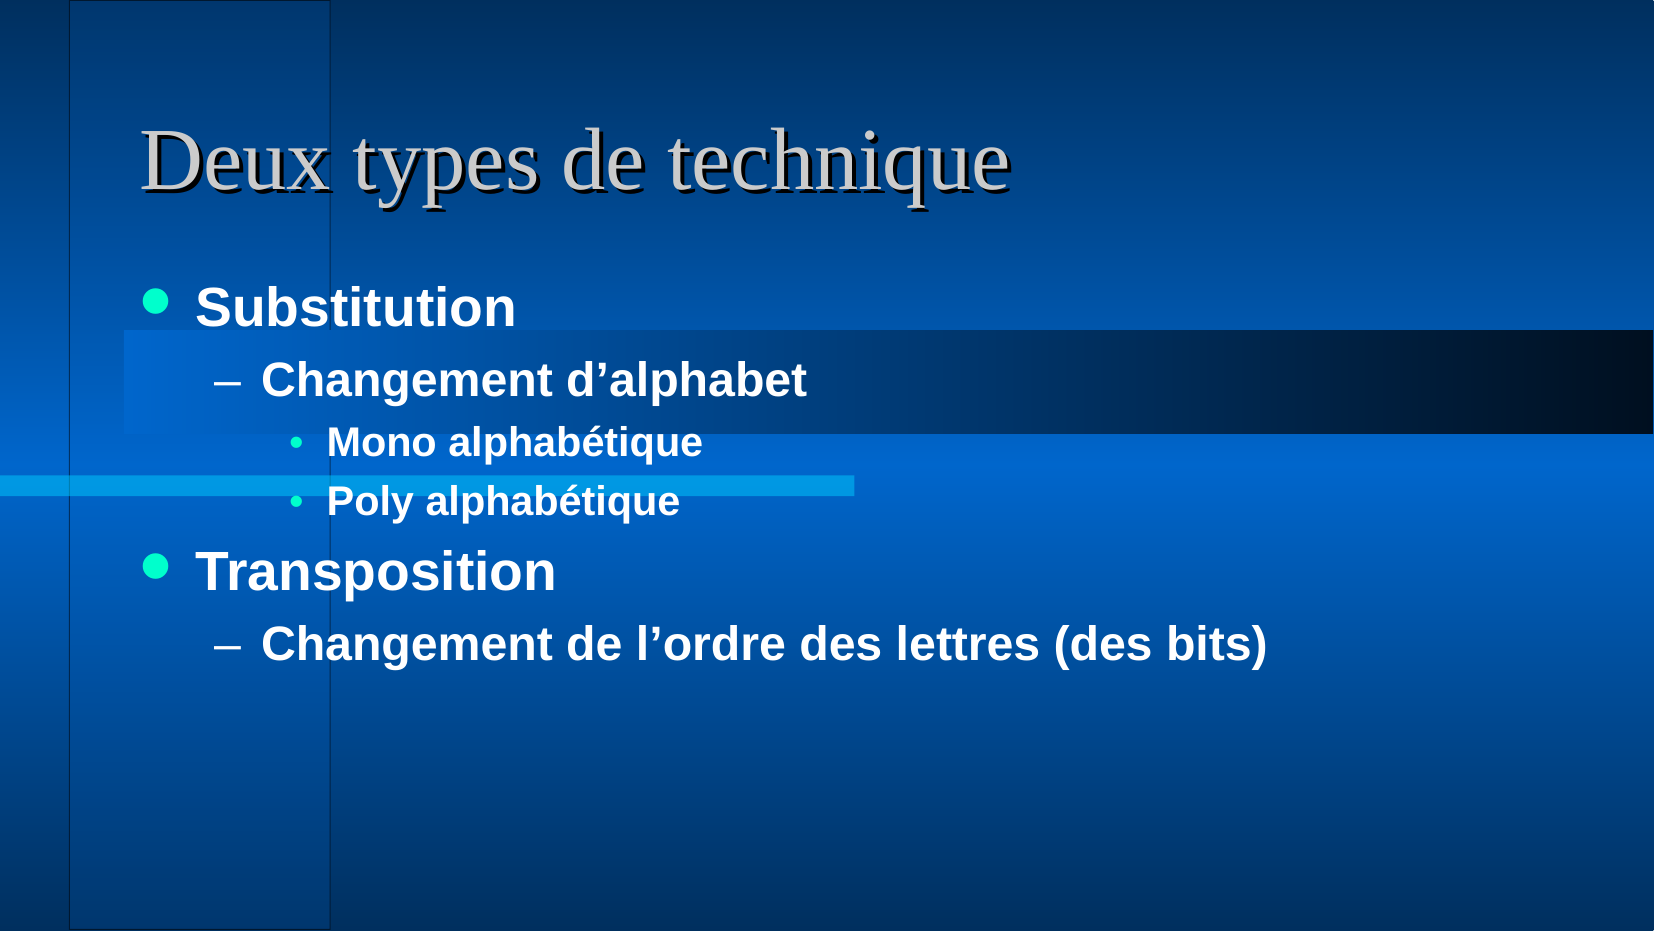

# Deux types de technique
Substitution
Changement d’alphabet
Mono alphabétique
Poly alphabétique
Transposition
Changement de l’ordre des lettres (des bits)